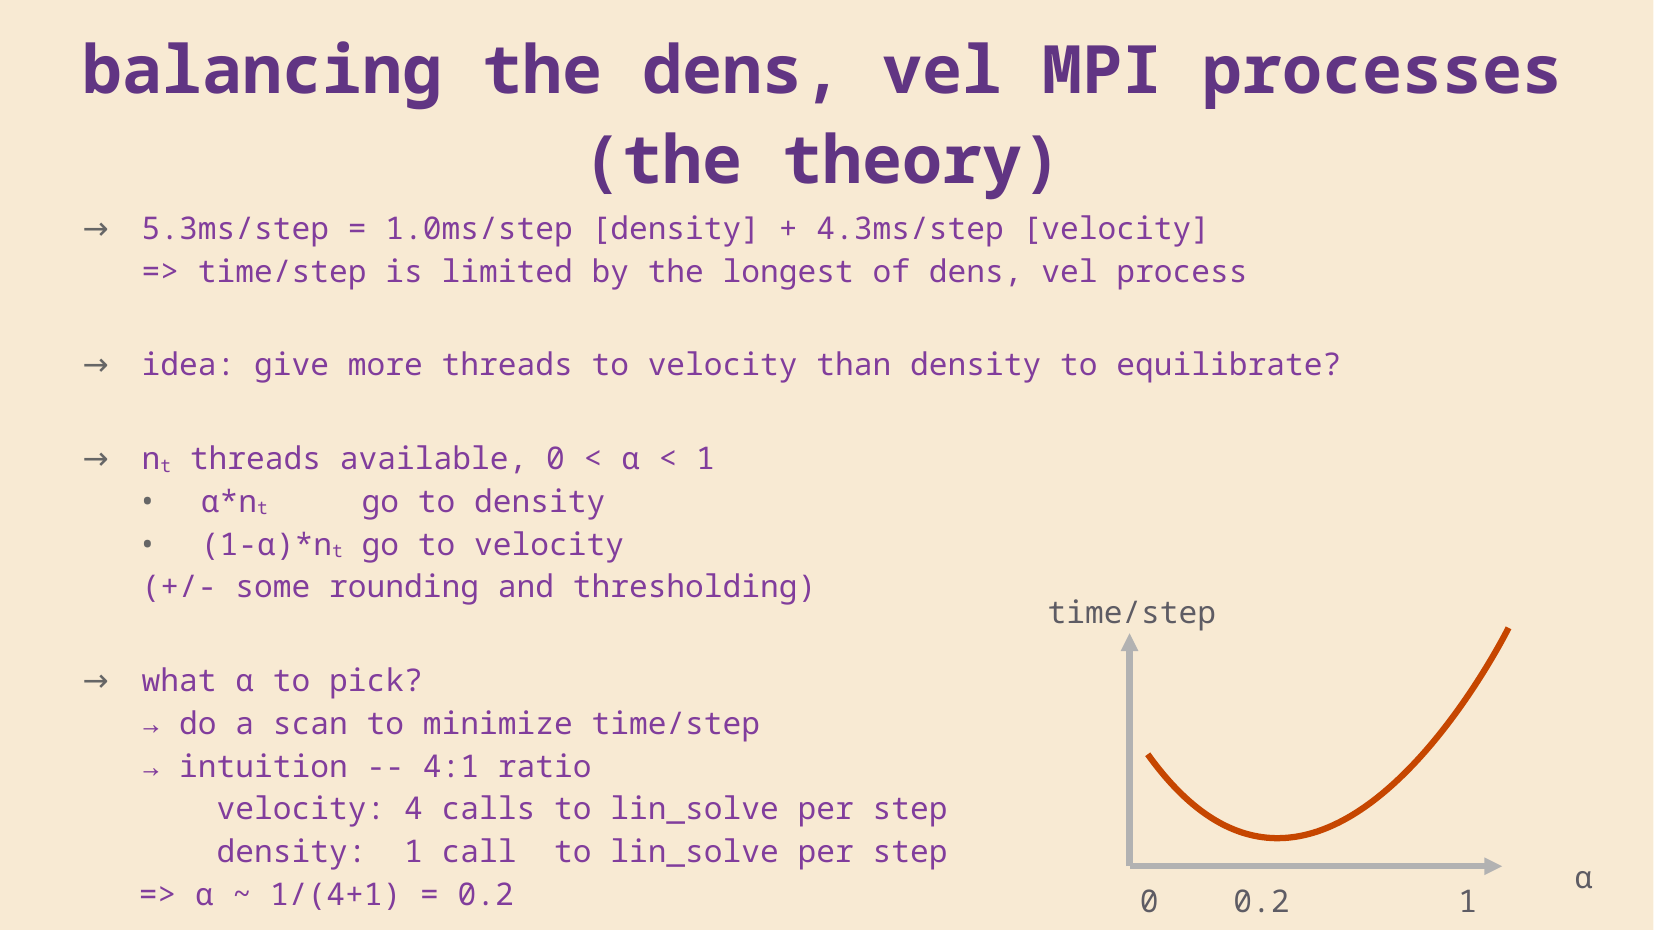

# balancing the dens, vel MPI processes (the theory)
5.3ms/step = 1.0ms/step [density] + 4.3ms/step [velocity]
=> time/step is limited by the longest of dens, vel process
idea: give more threads to velocity than density to equilibrate?
nt threads available, 0 < α < 1
α*nt go to density
(1-α)*nt go to velocity
(+/- some rounding and thresholding)
what α to pick?
→ do a scan to minimize time/step
→ intuition -- 4:1 ratio
 velocity: 4 calls to lin_solve per step
 density: 1 call to lin_solve per step
 => α ~ 1/(4+1) = 0.2
time/step
α
0 0.2 1